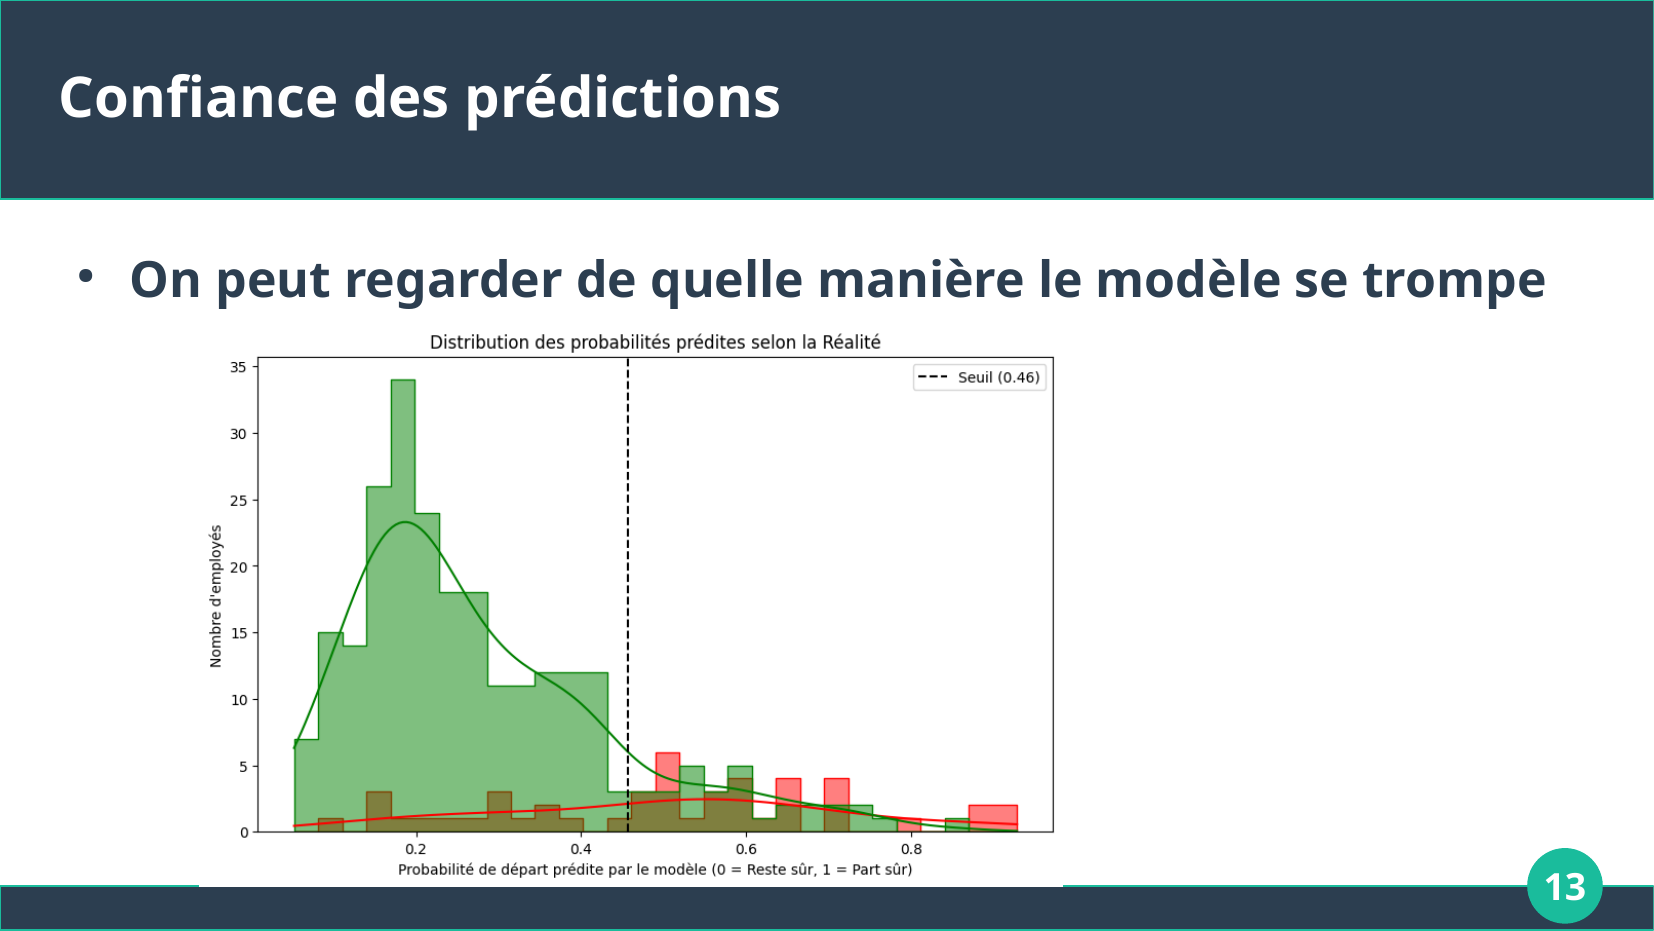

# Confiance des prédictions
On peut regarder de quelle manière le modèle se trompe
13